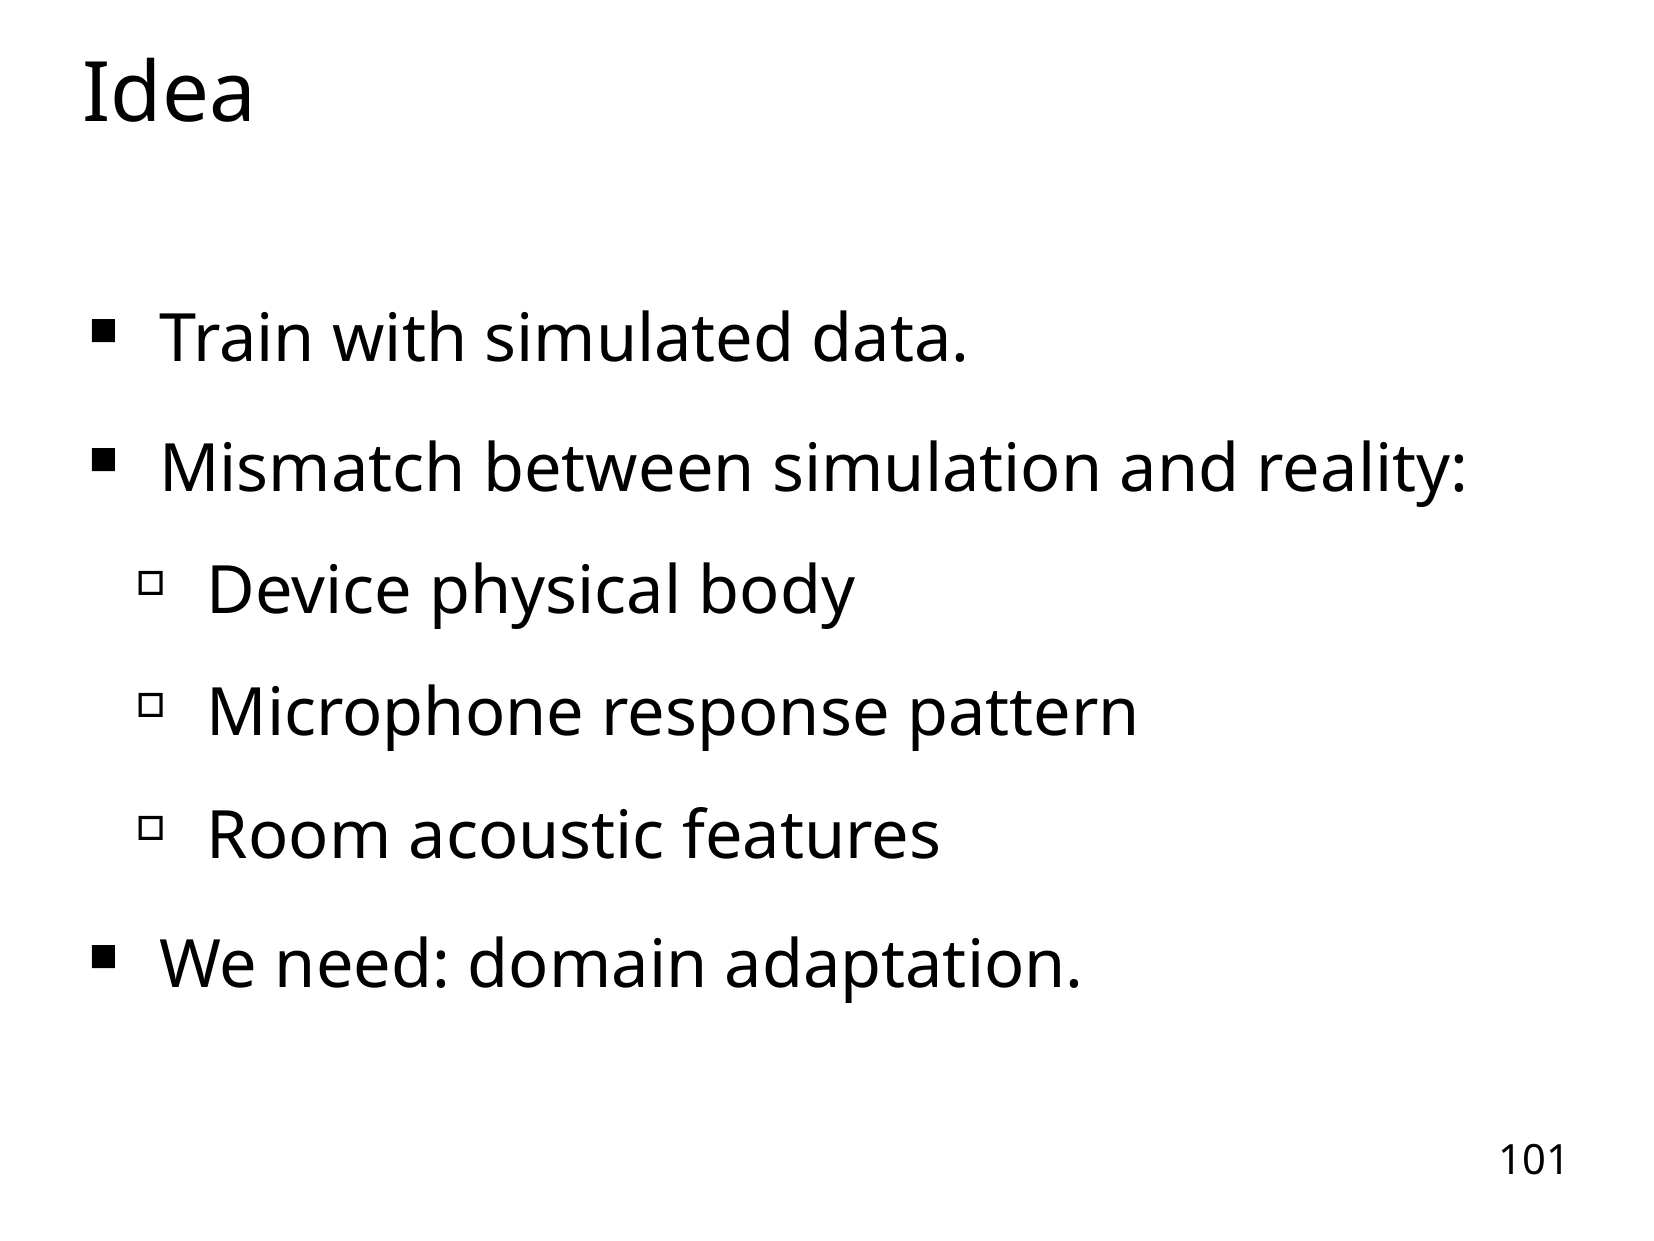

# Idea
Train with simulated data.
Mismatch between simulation and reality:
Device physical body
Microphone response pattern
Room acoustic features
We need: domain adaptation.
101